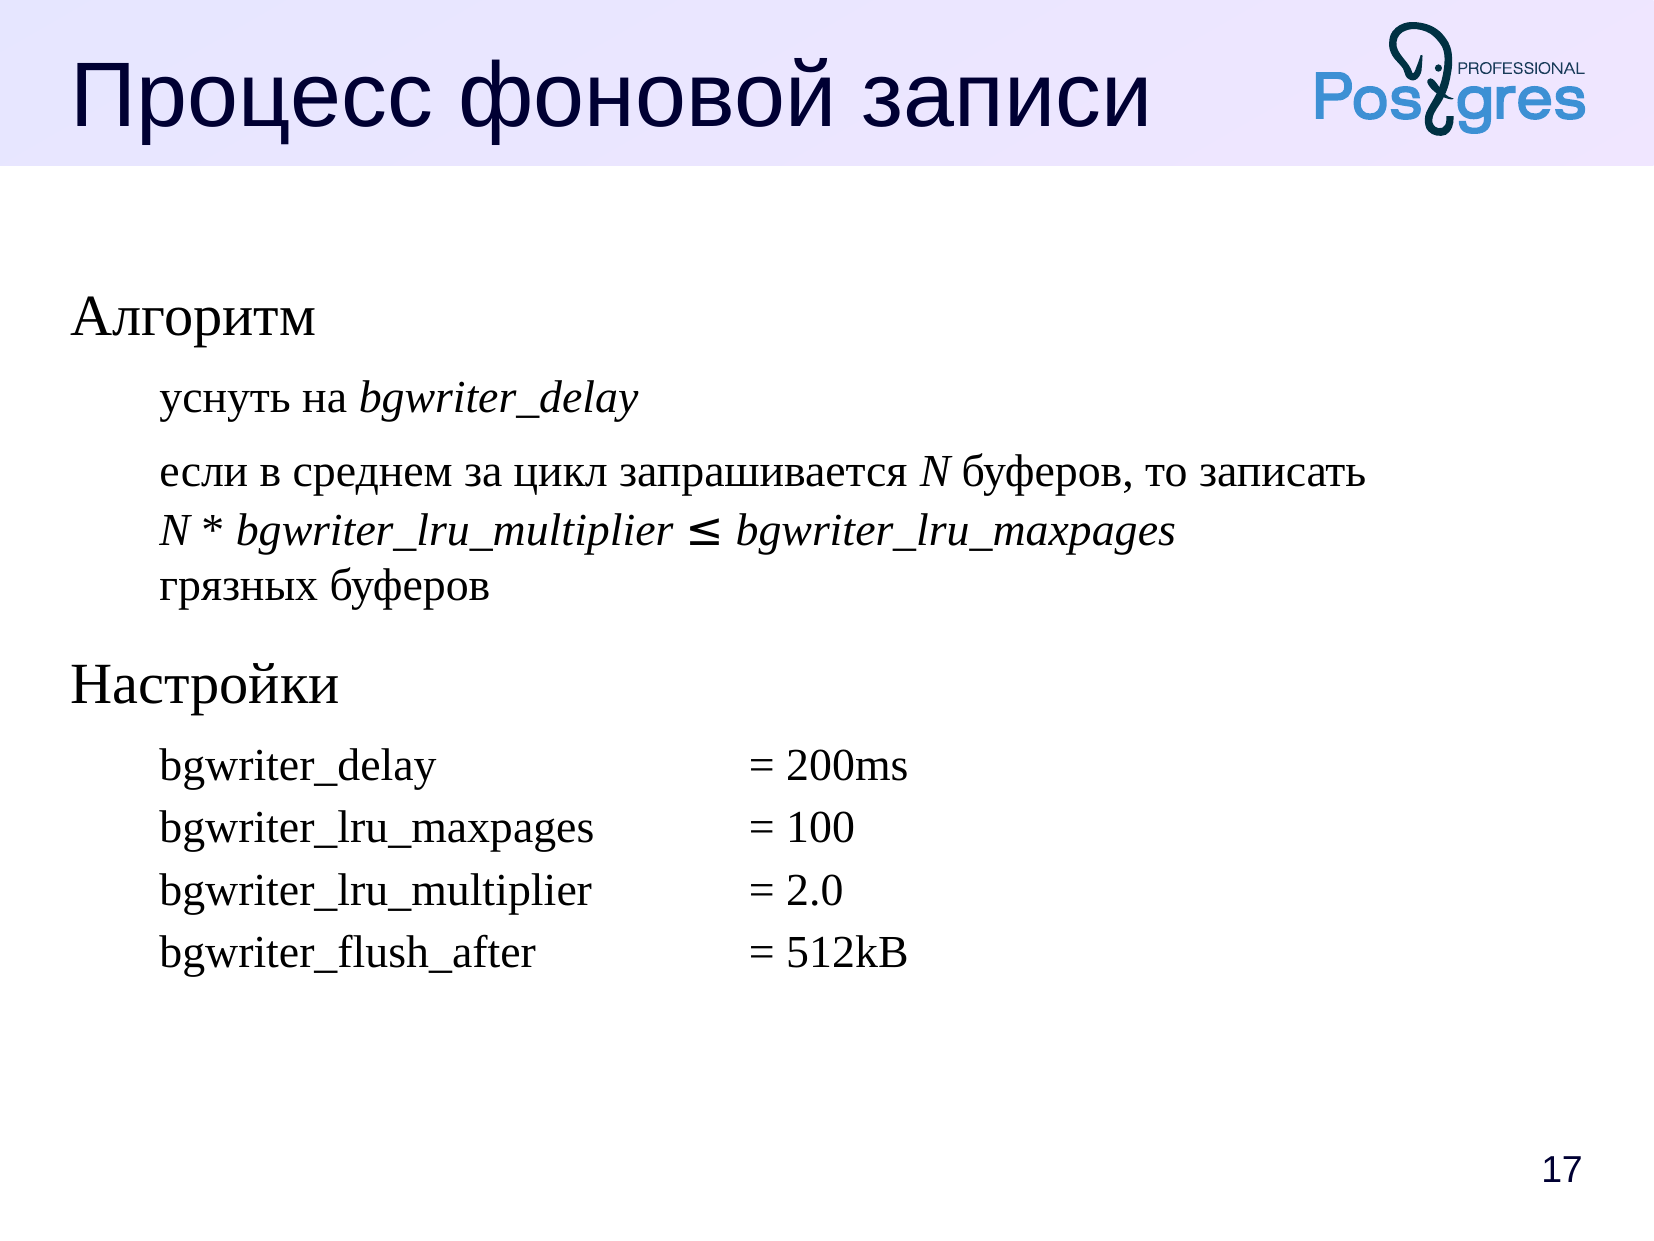

# Процесс фоновой записи
Алгоритм
уснуть на bgwriter_delay
если в среднем за цикл запрашивается N буферов, то записать
N * bgwriter_lru_multiplier ≤ bgwriter_lru_maxpages
грязных буферов
Настройки
bgwriter_delay	= 200ms
bgwriter_lru_maxpages	= 100
bgwriter_lru_multiplier	= 2.0
bgwriter_flush_after	= 512kB